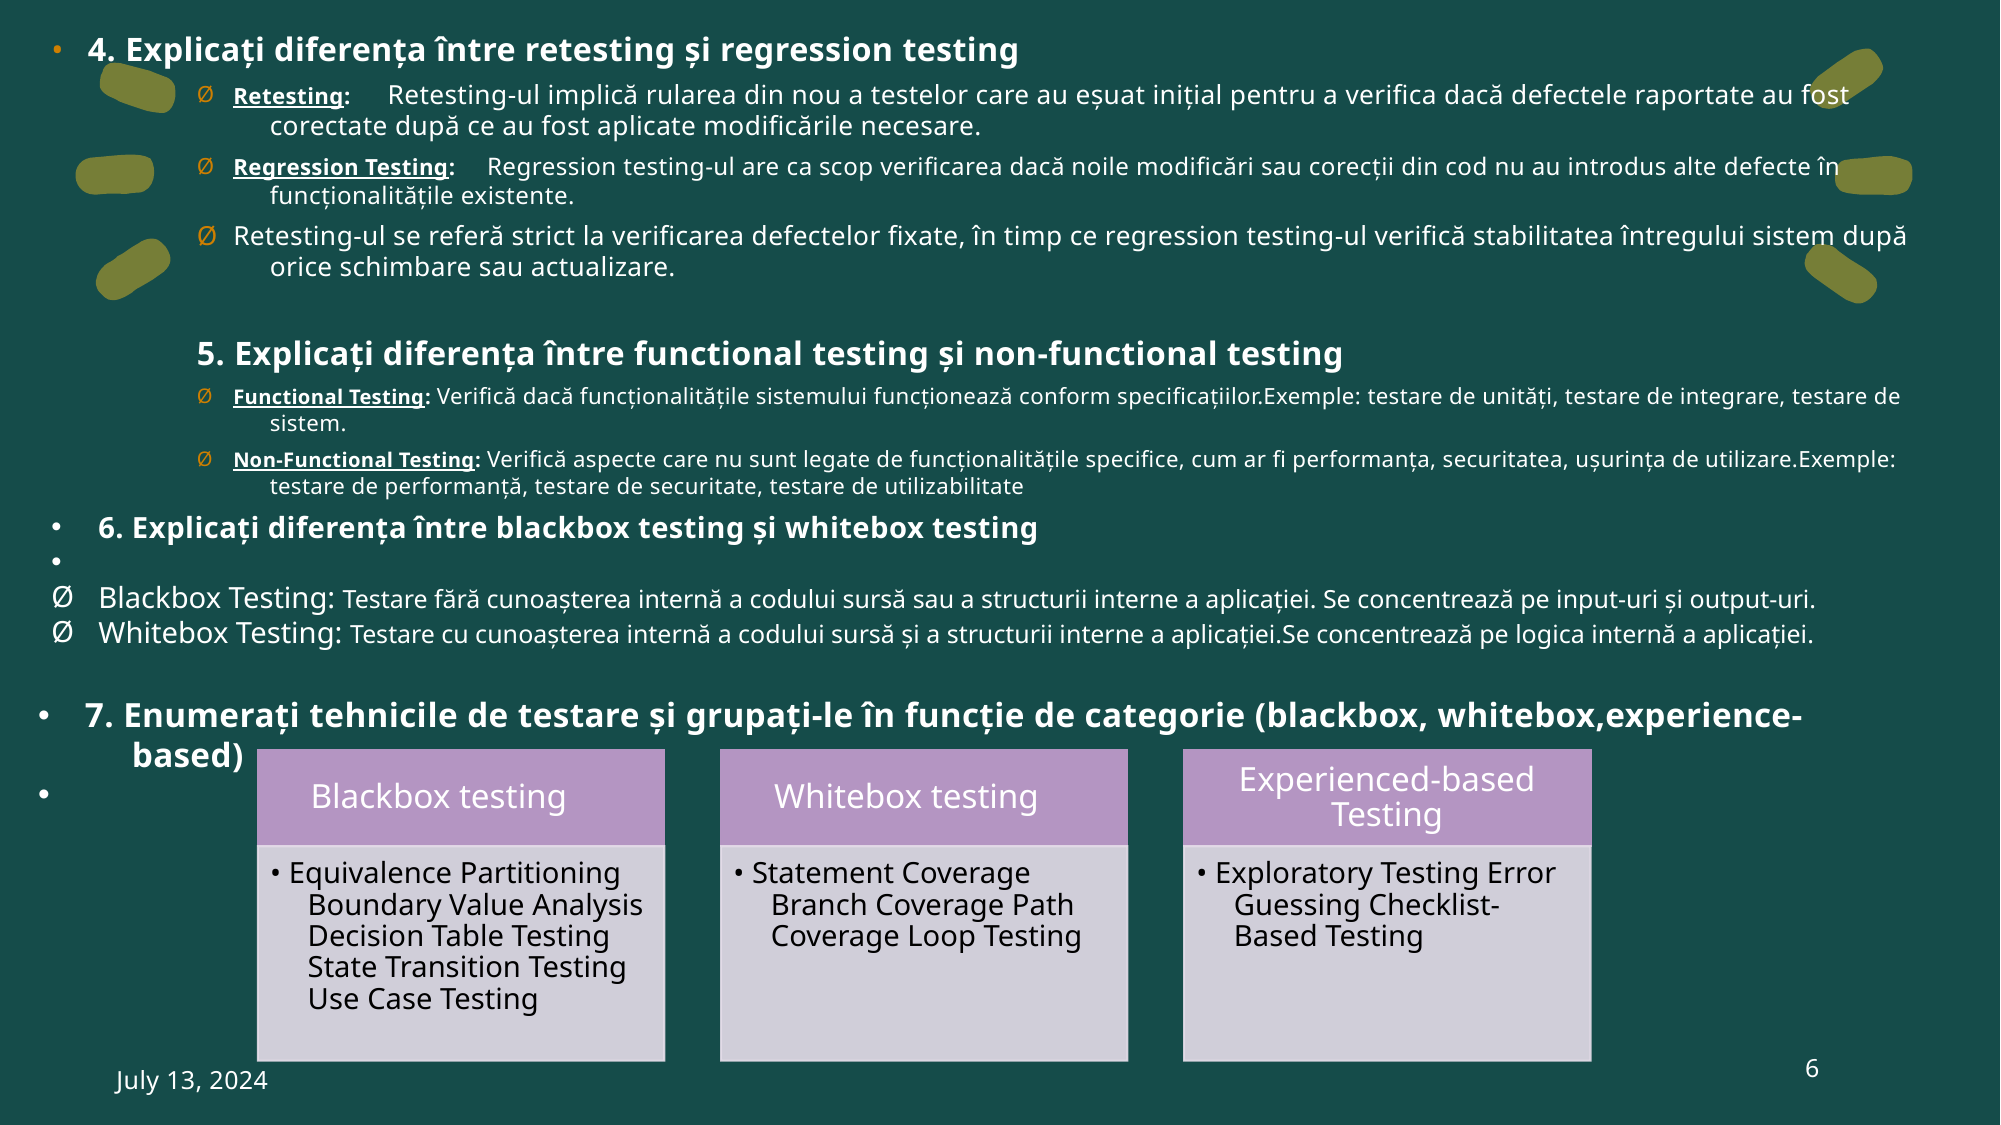

# 4. Explicați diferența între retesting și regression testing
Retesting: Retesting-ul implică rularea din nou a testelor care au eșuat inițial pentru a verifica dacă defectele raportate au fost corectate după ce au fost aplicate modificările necesare.
Regression Testing: Regression testing-ul are ca scop verificarea dacă noile modificări sau corecții din cod nu au introdus alte defecte în funcționalitățile existente.
Retesting-ul se referă strict la verificarea defectelor fixate, în timp ce regression testing-ul verifică stabilitatea întregului sistem după orice schimbare sau actualizare.
5. Explicați diferența între functional testing și non-functional testing
Functional Testing: Verifică dacă funcționalitățile sistemului funcționează conform specificațiilor.Exemple: testare de unități, testare de integrare, testare de sistem.
Non-Functional Testing: Verifică aspecte care nu sunt legate de funcționalitățile specifice, cum ar fi performanța, securitatea, ușurința de utilizare.Exemple: testare de performanță, testare de securitate, testare de utilizabilitate
6. Explicați diferența între blackbox testing și whitebox testing
Blackbox Testing: Testare fără cunoașterea internă a codului sursă sau a structurii interne a aplicației. Se concentrează pe input-uri și output-uri.
Whitebox Testing: Testare cu cunoașterea internă a codului sursă și a structurii interne a aplicației.Se concentrează pe logica internă a aplicației.
7. Enumerați tehnicile de testare și grupați-le în funcție de categorie (blackbox, whitebox,experience-based)
Blackbox testing
Whitebox testing
Experienced-based Testing
Equivalence Partitioning Boundary Value Analysis Decision Table Testing State Transition Testing Use Case Testing
Statement Coverage Branch Coverage Path Coverage Loop Testing
Exploratory Testing Error Guessing Checklist-Based Testing
6
July 13, 2024